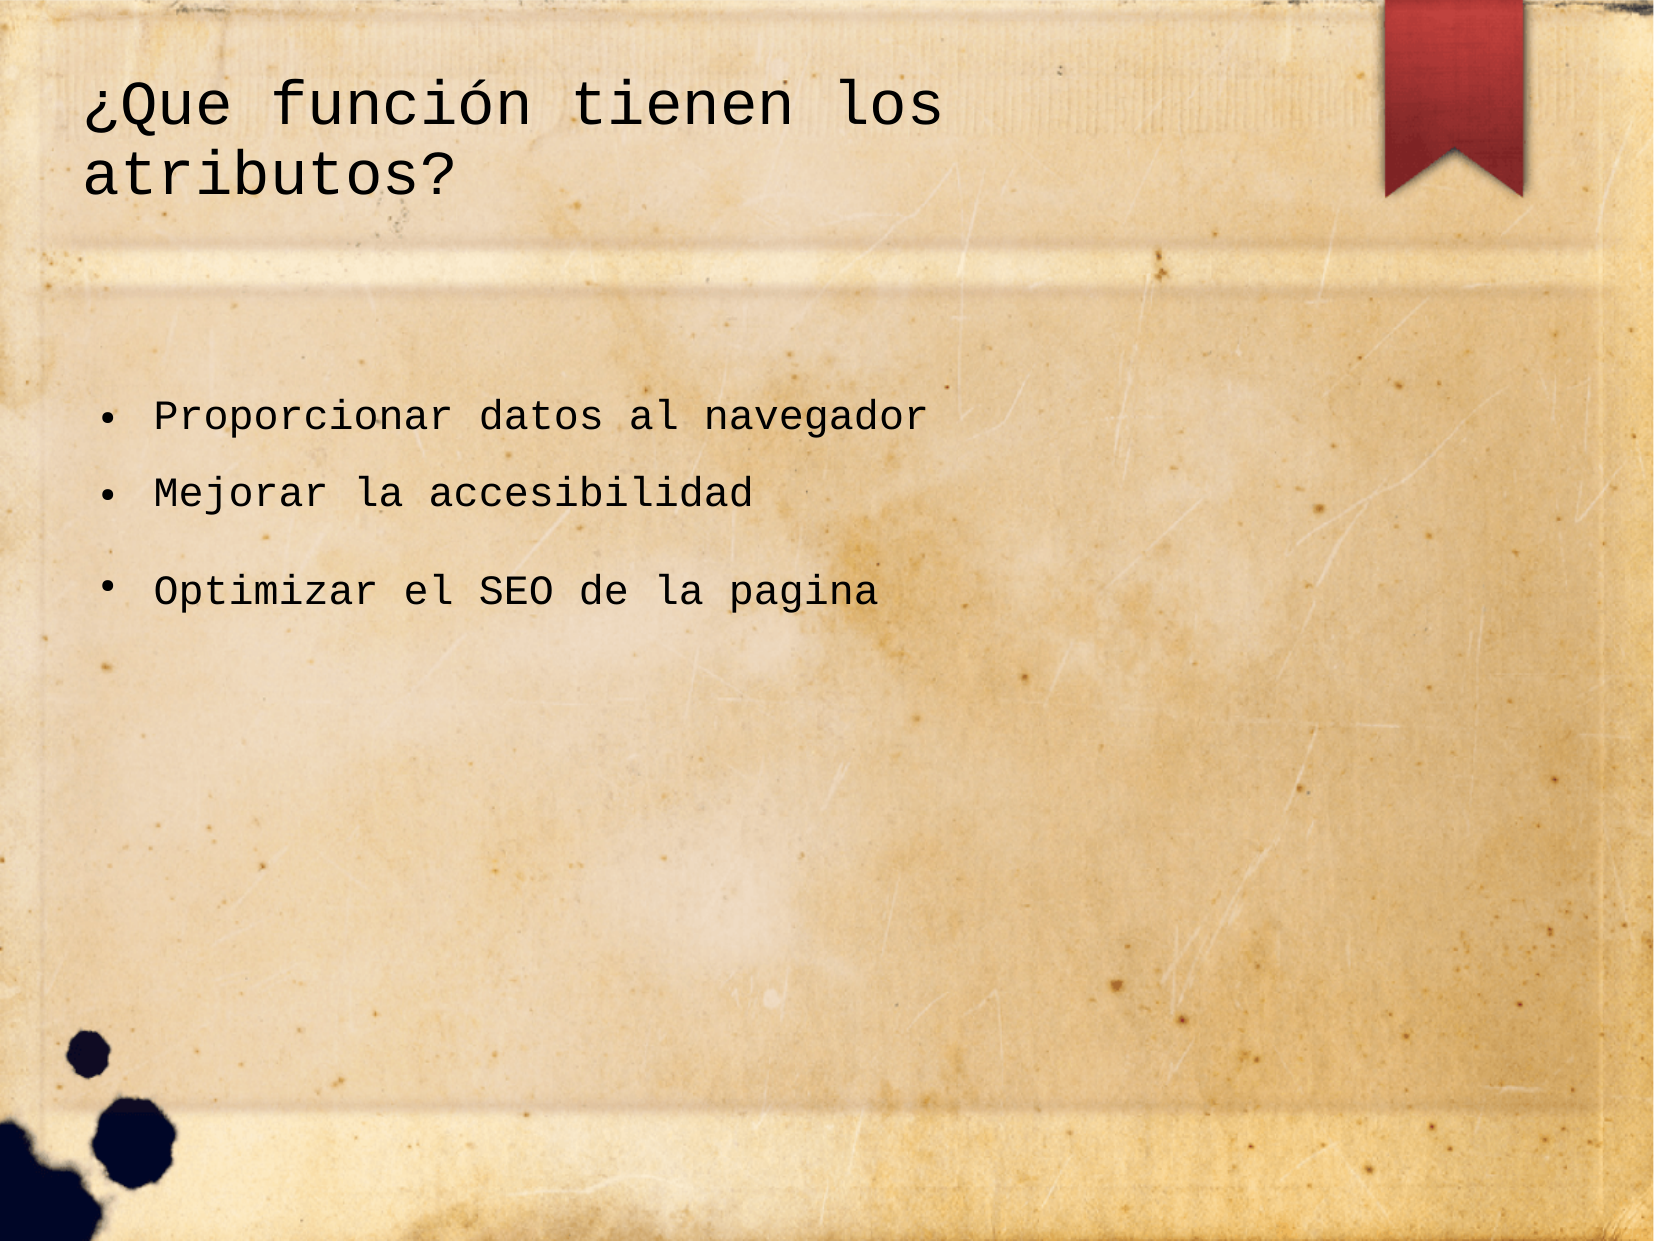

# ¿Que función tienen los atributos?
Proporcionar datos al navegador
Mejorar la accesibilidad
Optimizar el SEO de la pagina